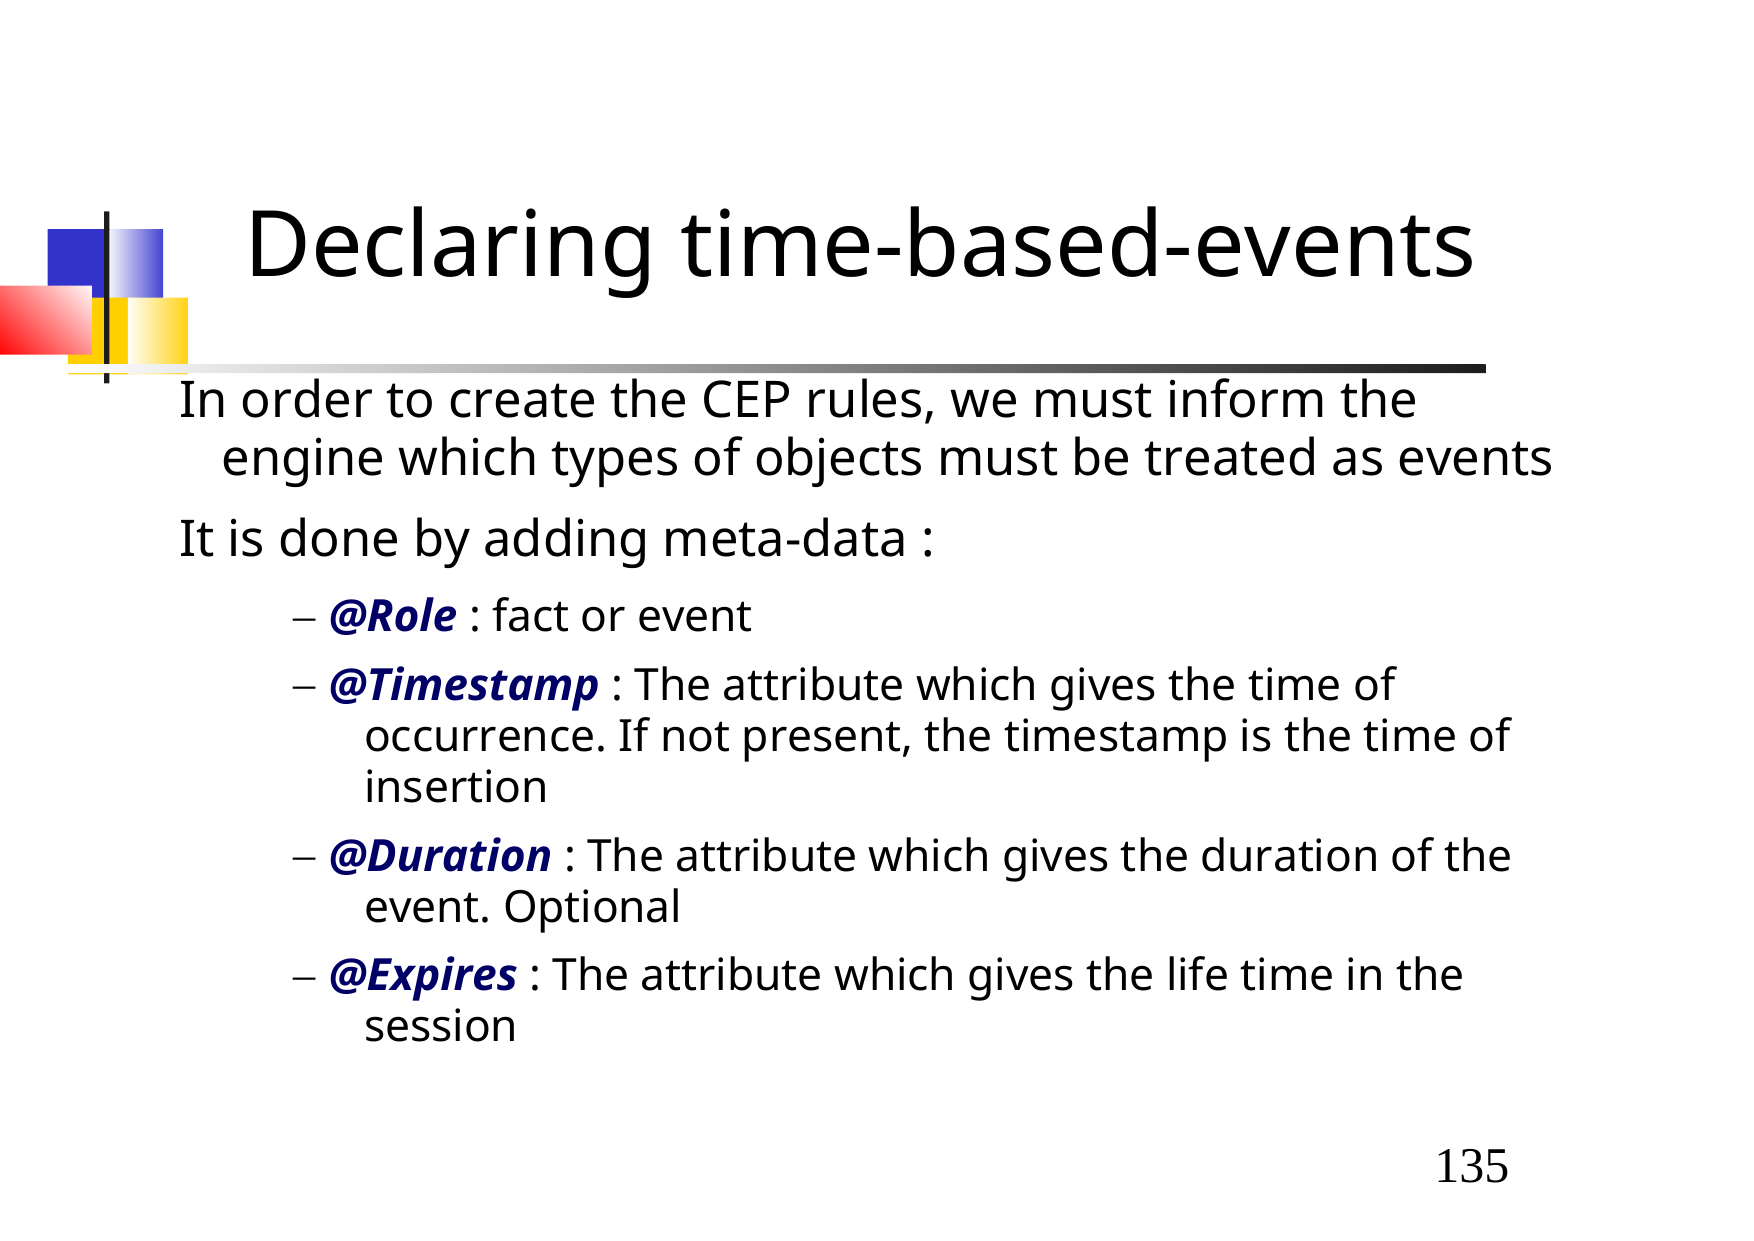

# Declaring time-based-events
In order to create the CEP rules, we must inform the engine which types of objects must be treated as events
It is done by adding meta-data :
@Role : fact or event
@Timestamp : The attribute which gives the time of occurrence. If not present, the timestamp is the time of insertion
@Duration : The attribute which gives the duration of the event. Optional
@Expires : The attribute which gives the life time in the session